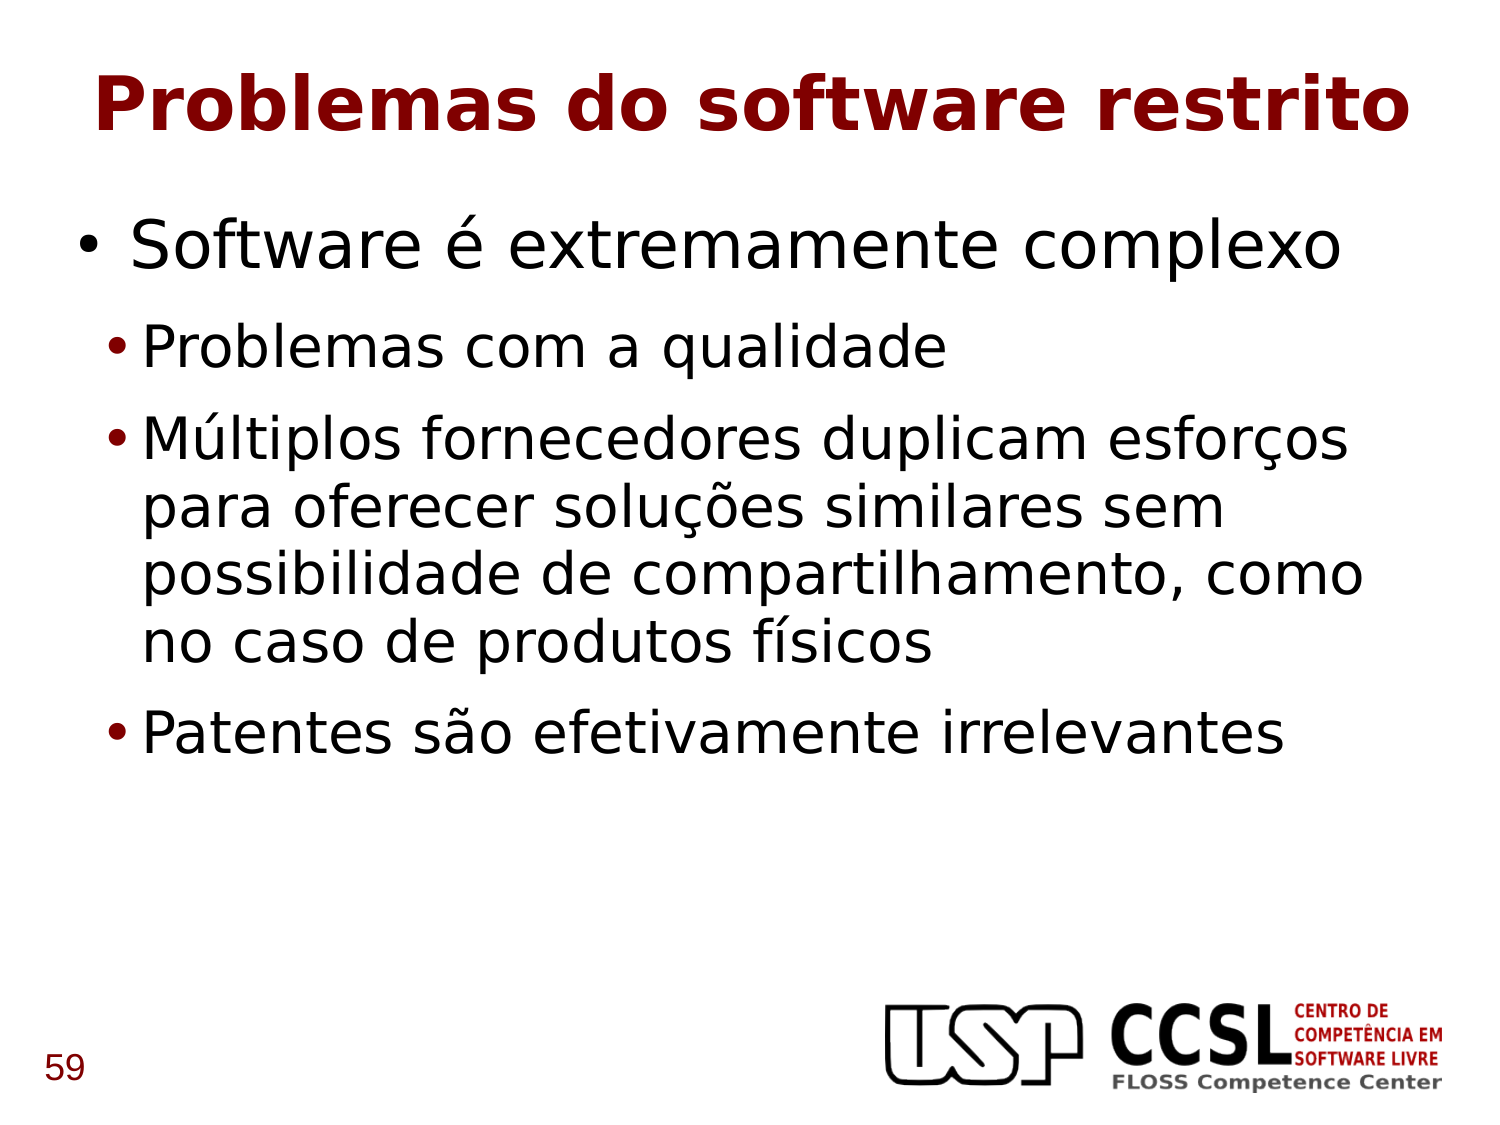

# Problemas do software restrito
Software é extremamente complexo
Problemas com a qualidade
Múltiplos fornecedores duplicam esforços para oferecer soluções similares sem possibilidade de compartilhamento, como no caso de produtos físicos
Patentes são efetivamente irrelevantes